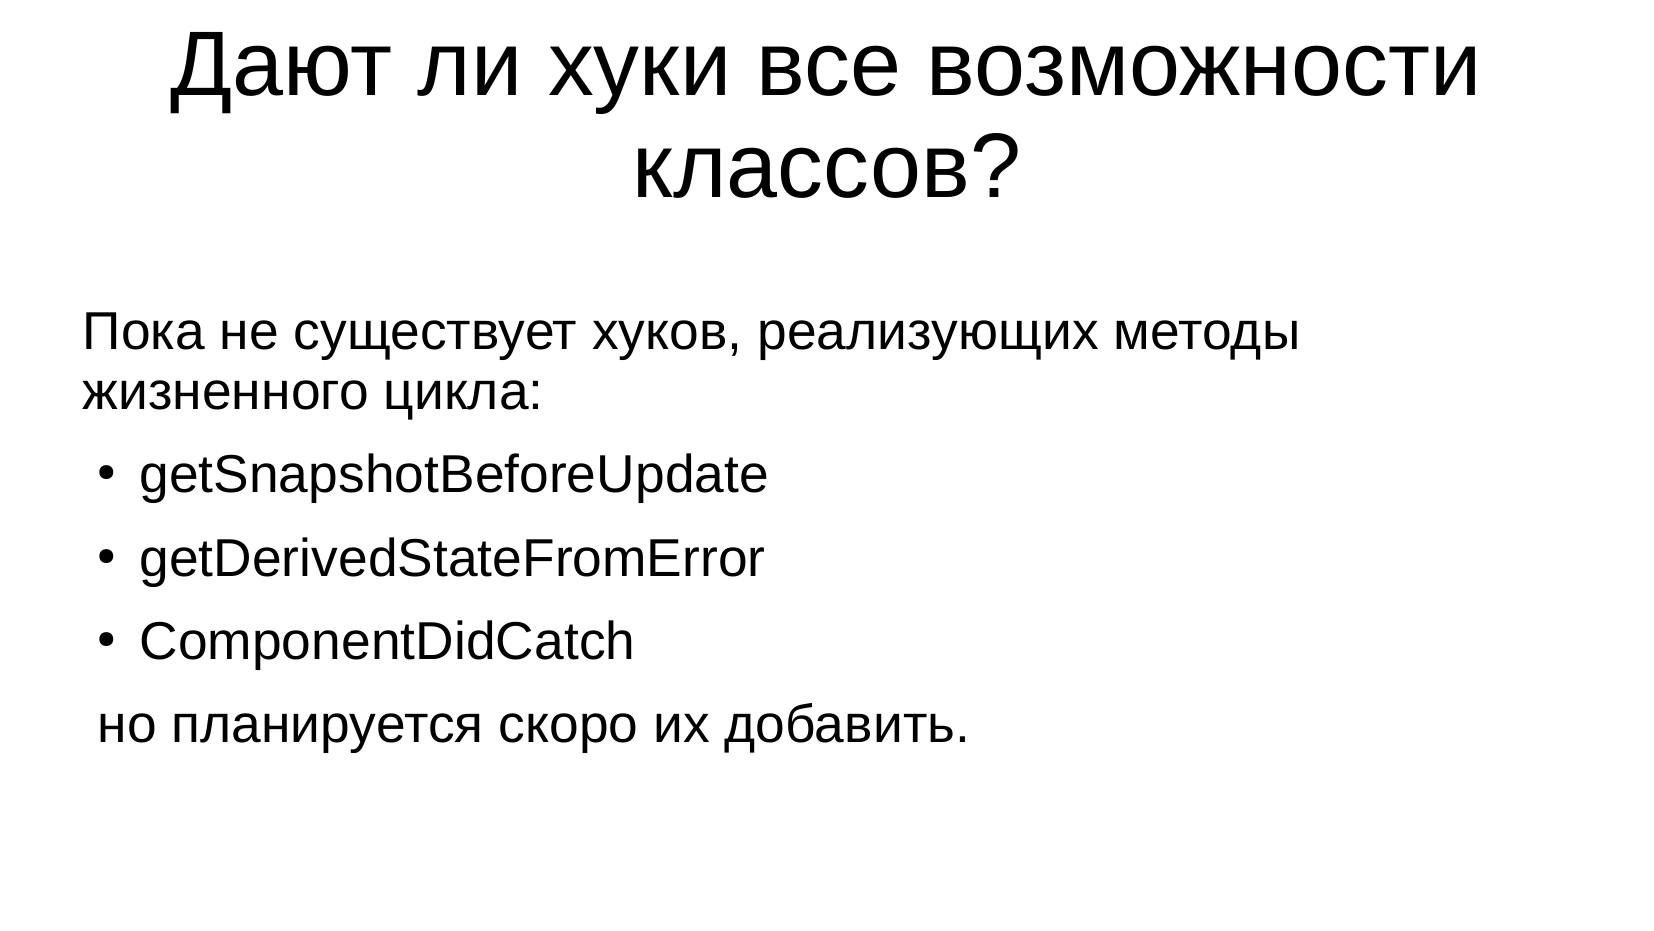

# Дают ли хуки все возможности классов?
Пока не существует хуков, реализующих методы жизненного цикла:
getSnapshotBeforeUpdate
getDerivedStateFromError
ComponentDidCatch
 но планируется скоро их добавить.